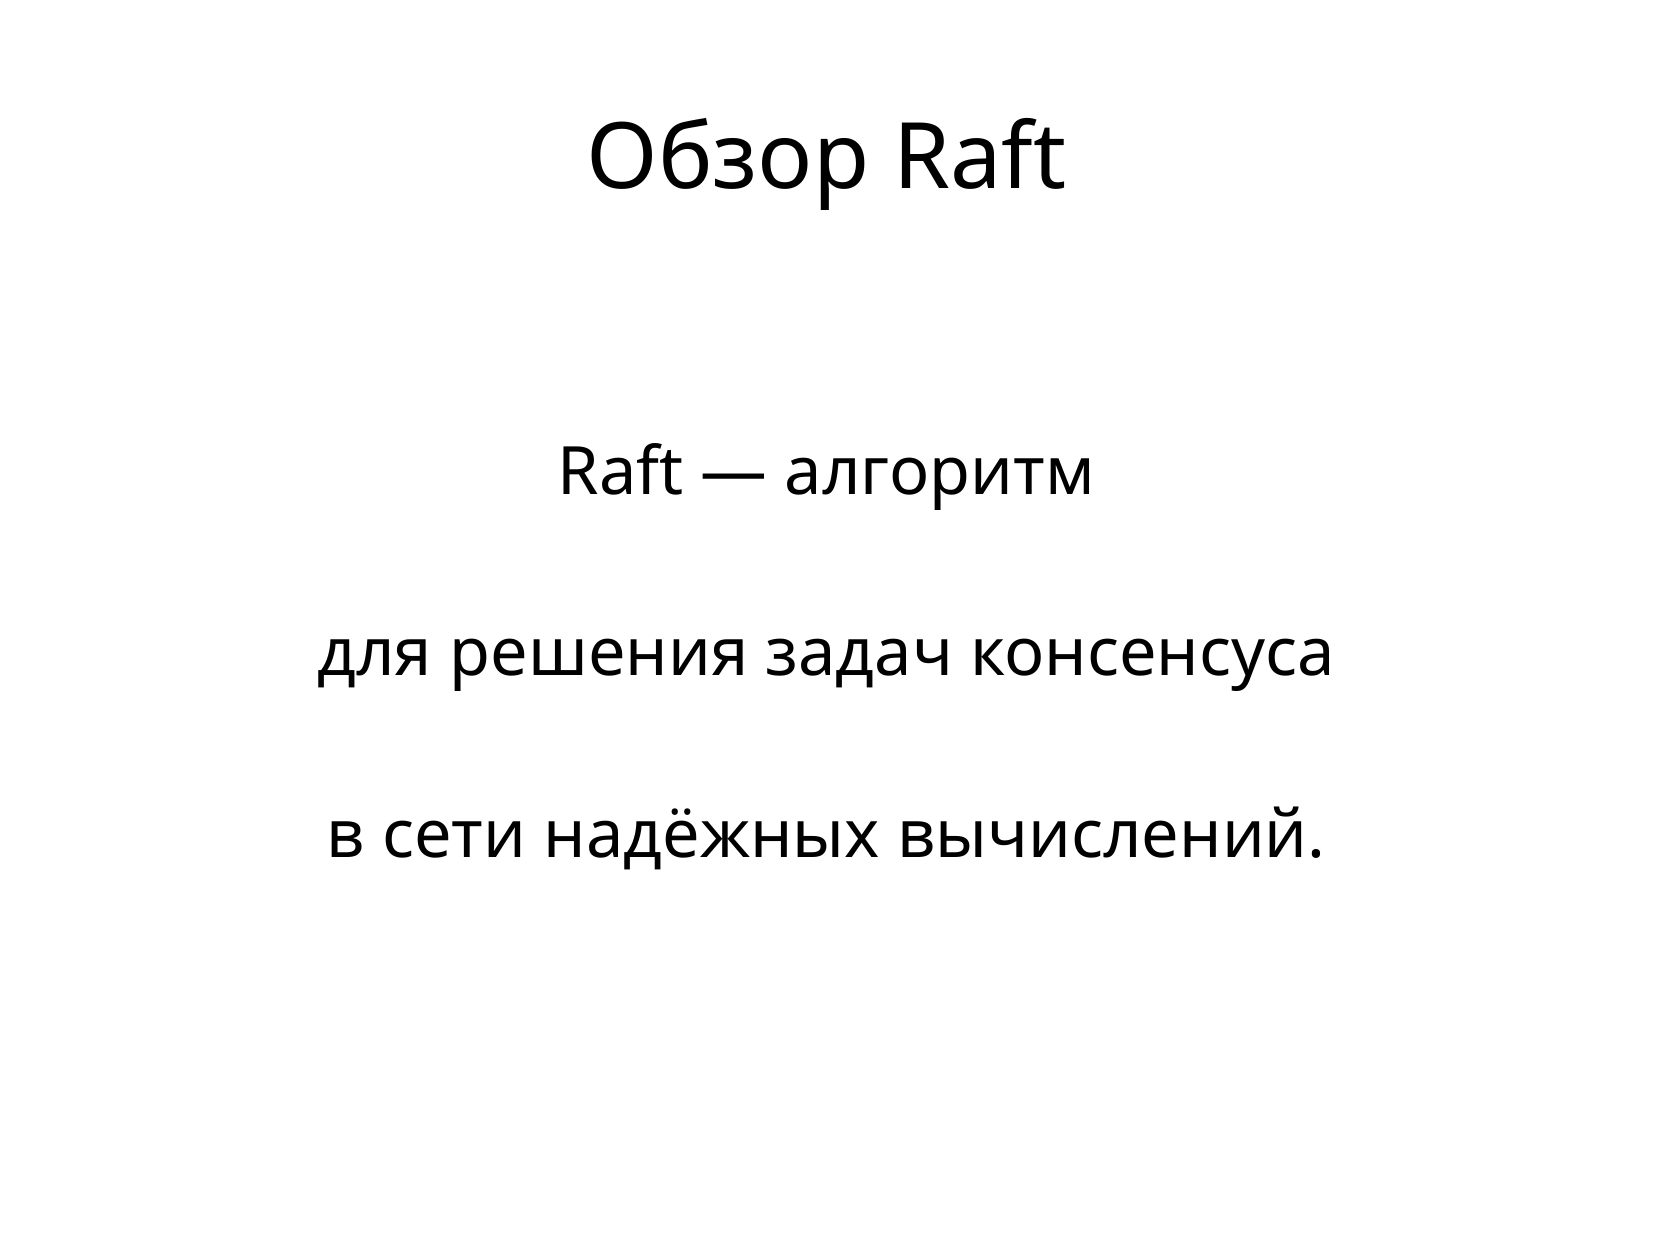

# Обзор Raft
Raft — алгоритм
для решения задач консенсуса
в сети надёжных вычислений.